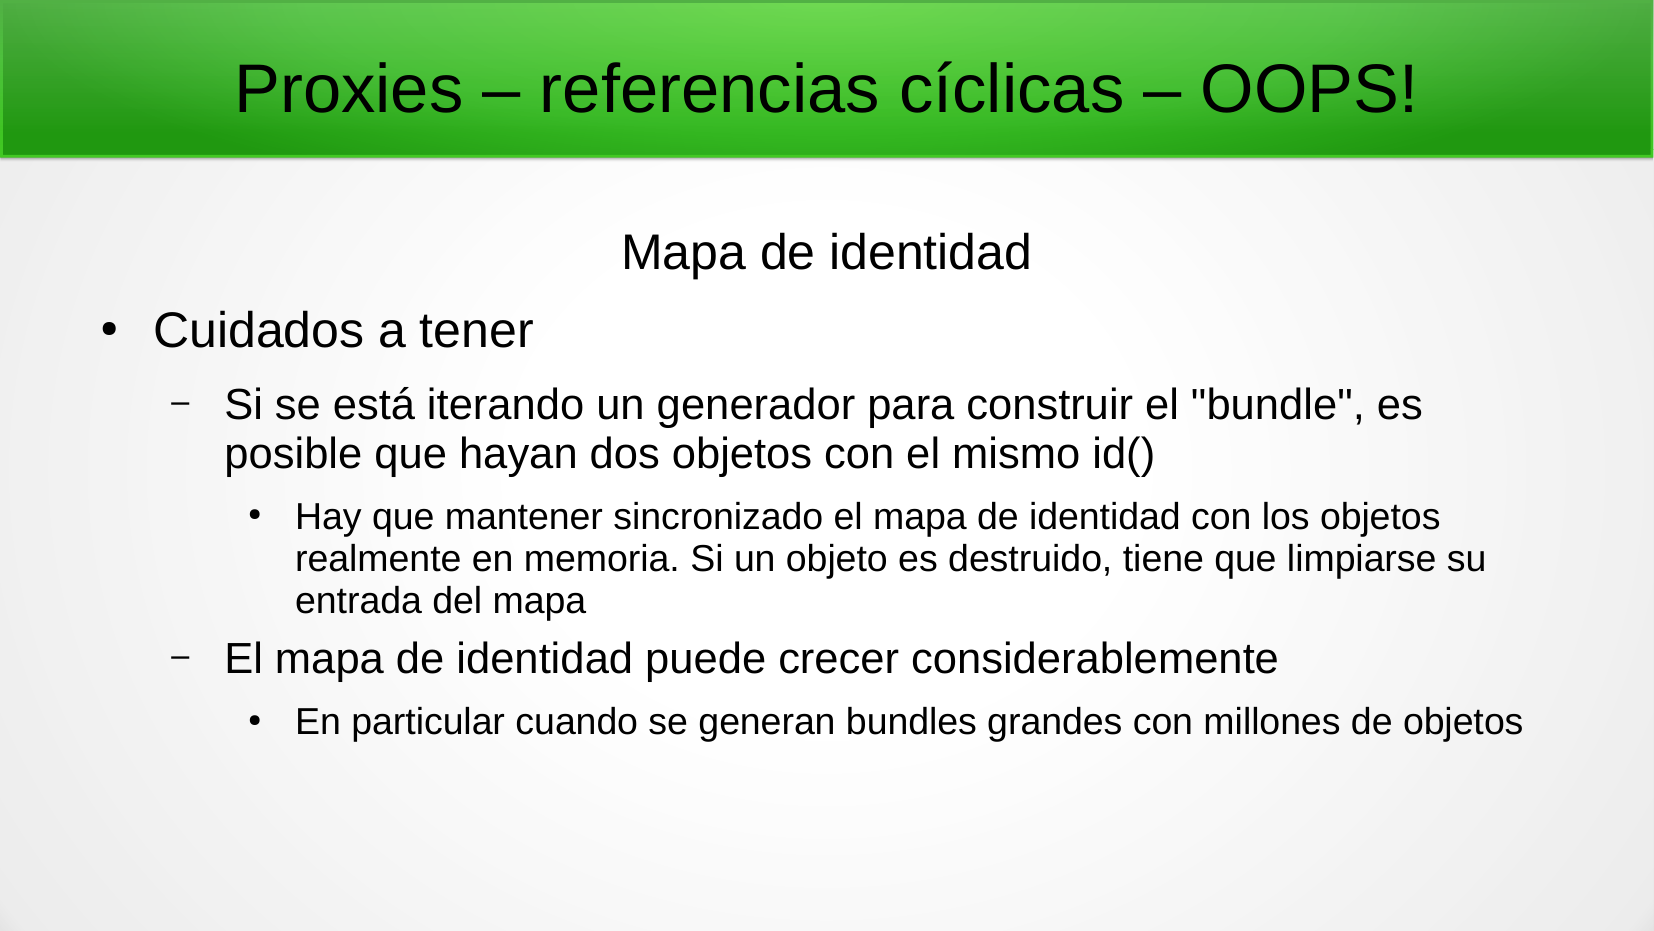

# Proxies – referencias cíclicas – OOPS!
Mapa de identidad
Cuidados a tener
Si se está iterando un generador para construir el "bundle", es posible que hayan dos objetos con el mismo id()
Hay que mantener sincronizado el mapa de identidad con los objetos realmente en memoria. Si un objeto es destruido, tiene que limpiarse su entrada del mapa
El mapa de identidad puede crecer considerablemente
En particular cuando se generan bundles grandes con millones de objetos